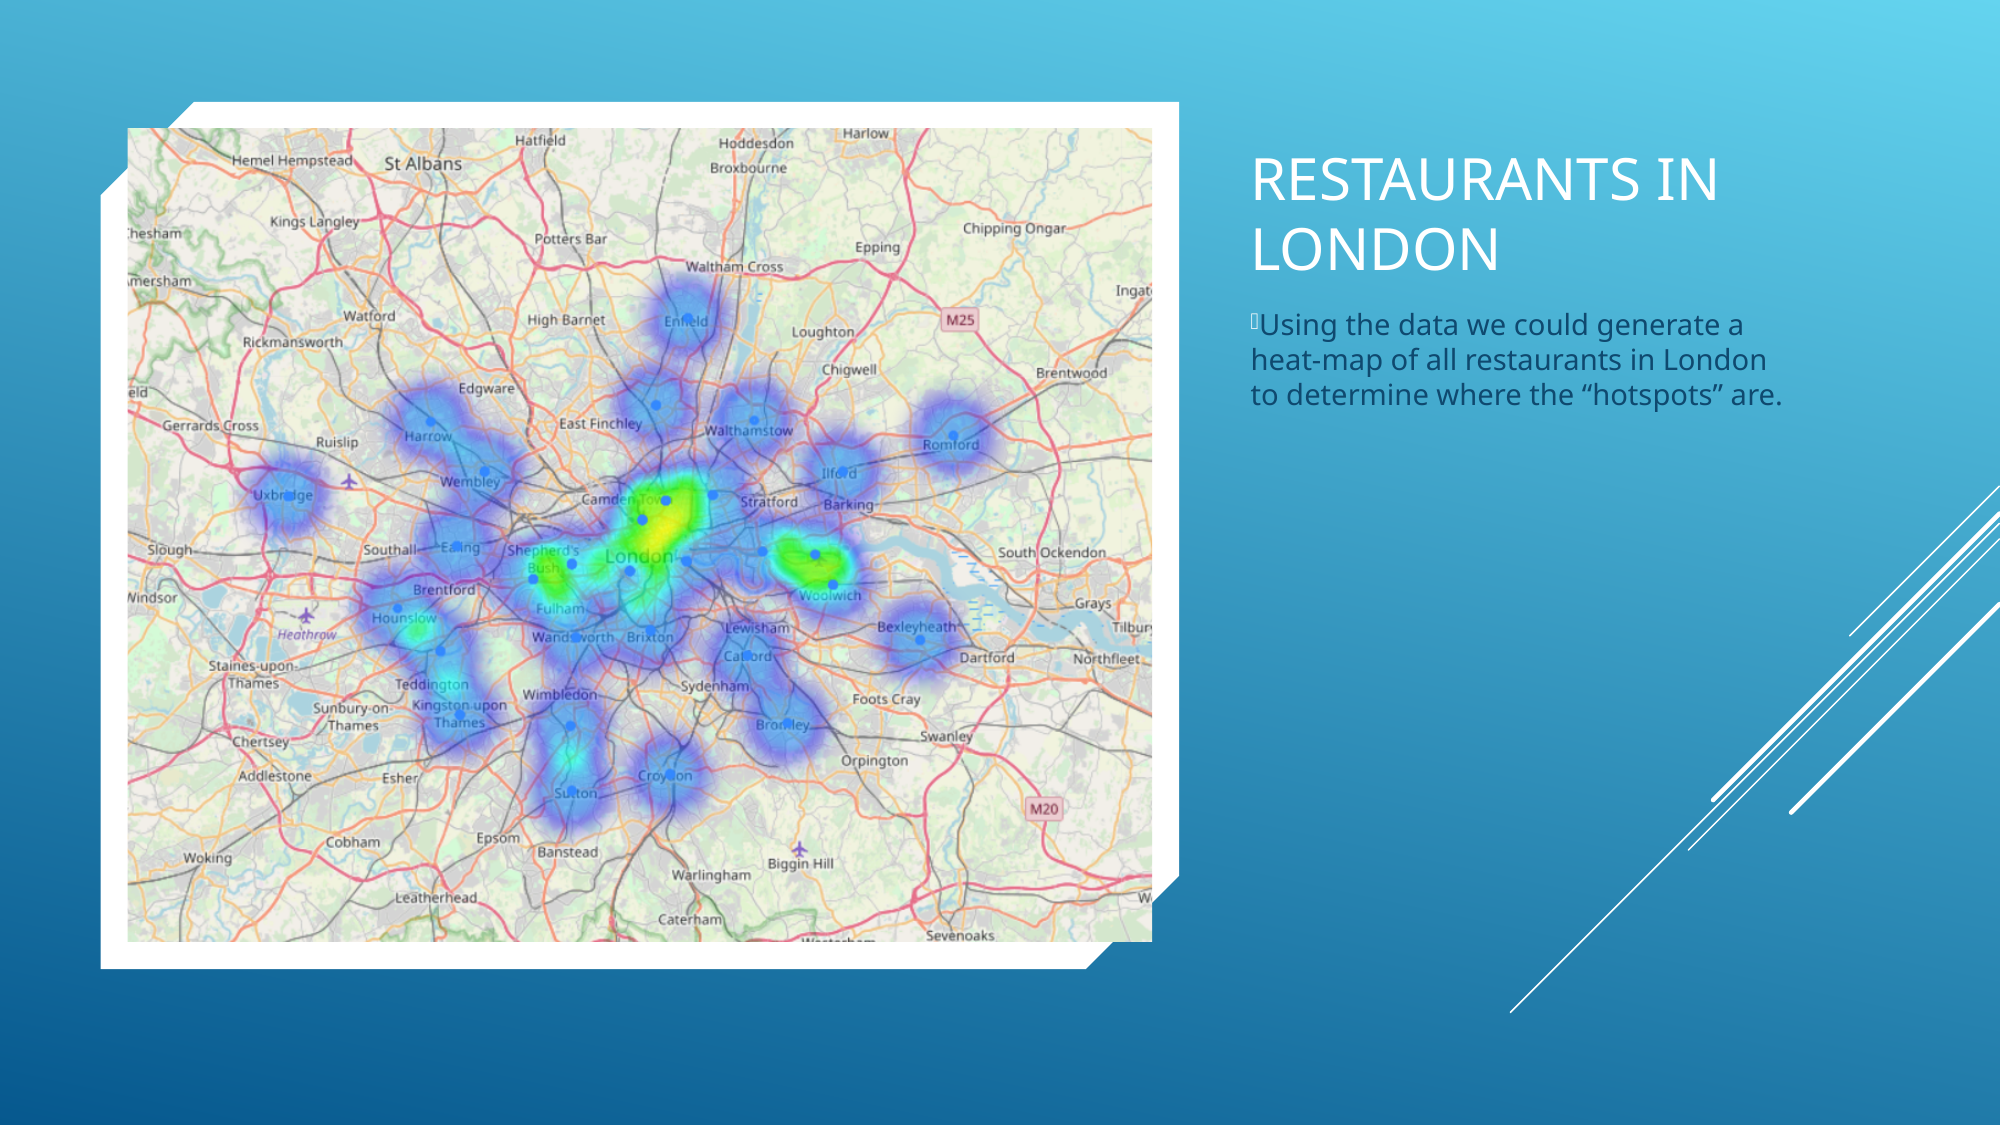

# Restaurants in London
Using the data we could generate a heat-map of all restaurants in London to determine where the “hotspots” are.